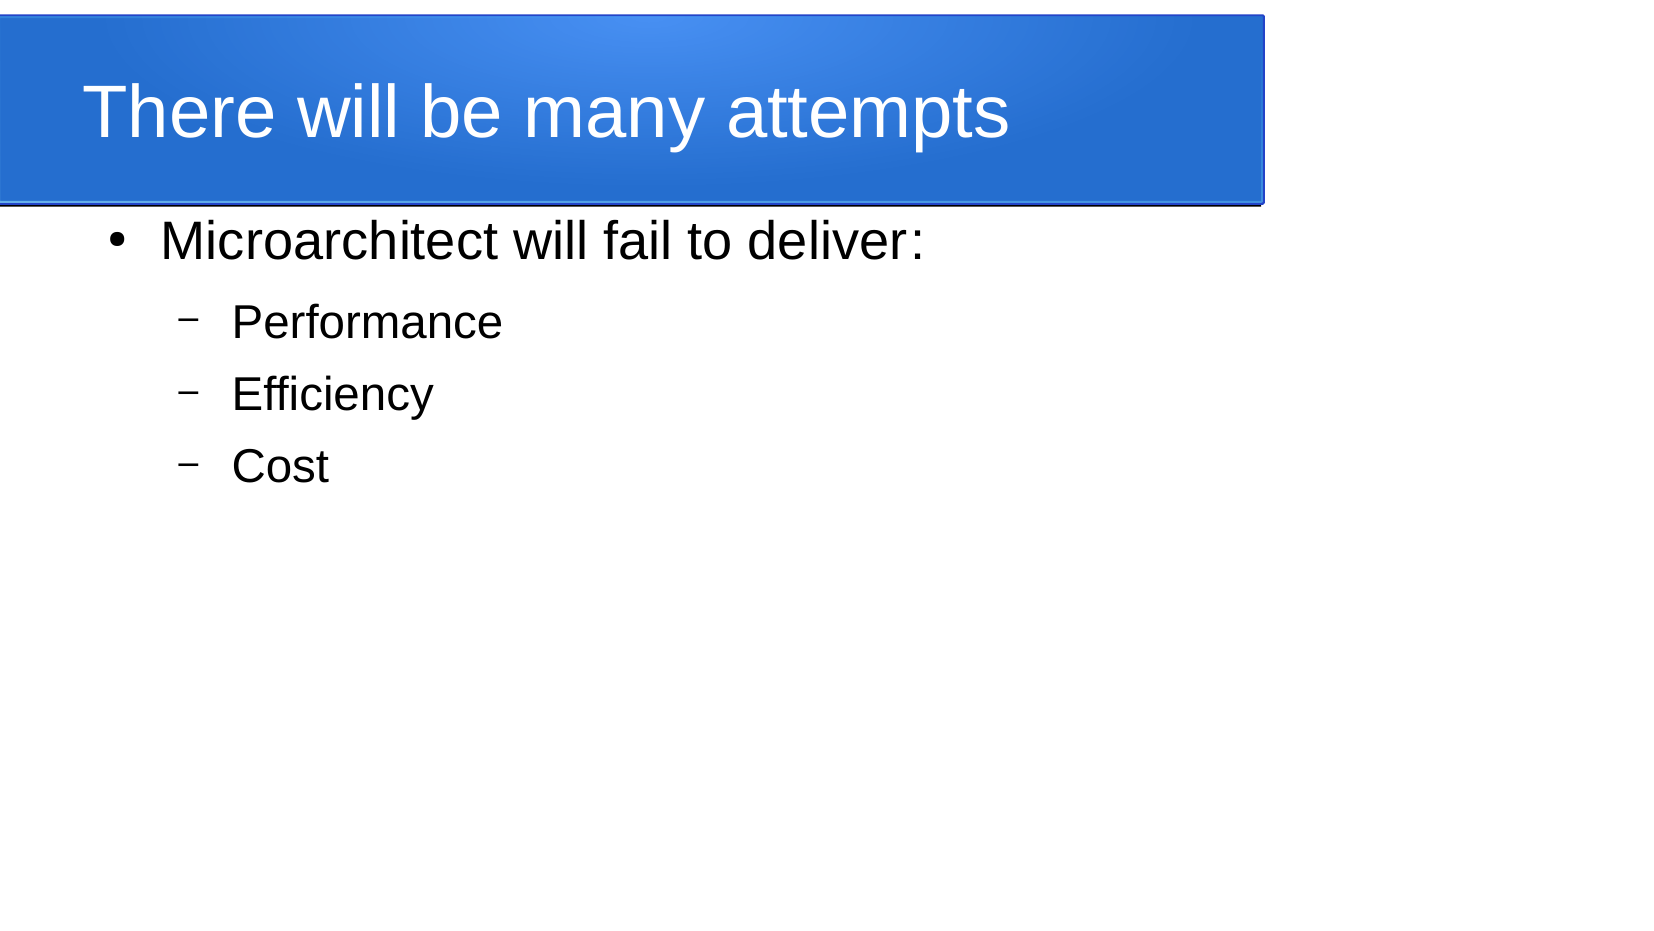

# There will be many attempts
Microarchitect will fail to deliver	:
Performance
Efficiency
Cost